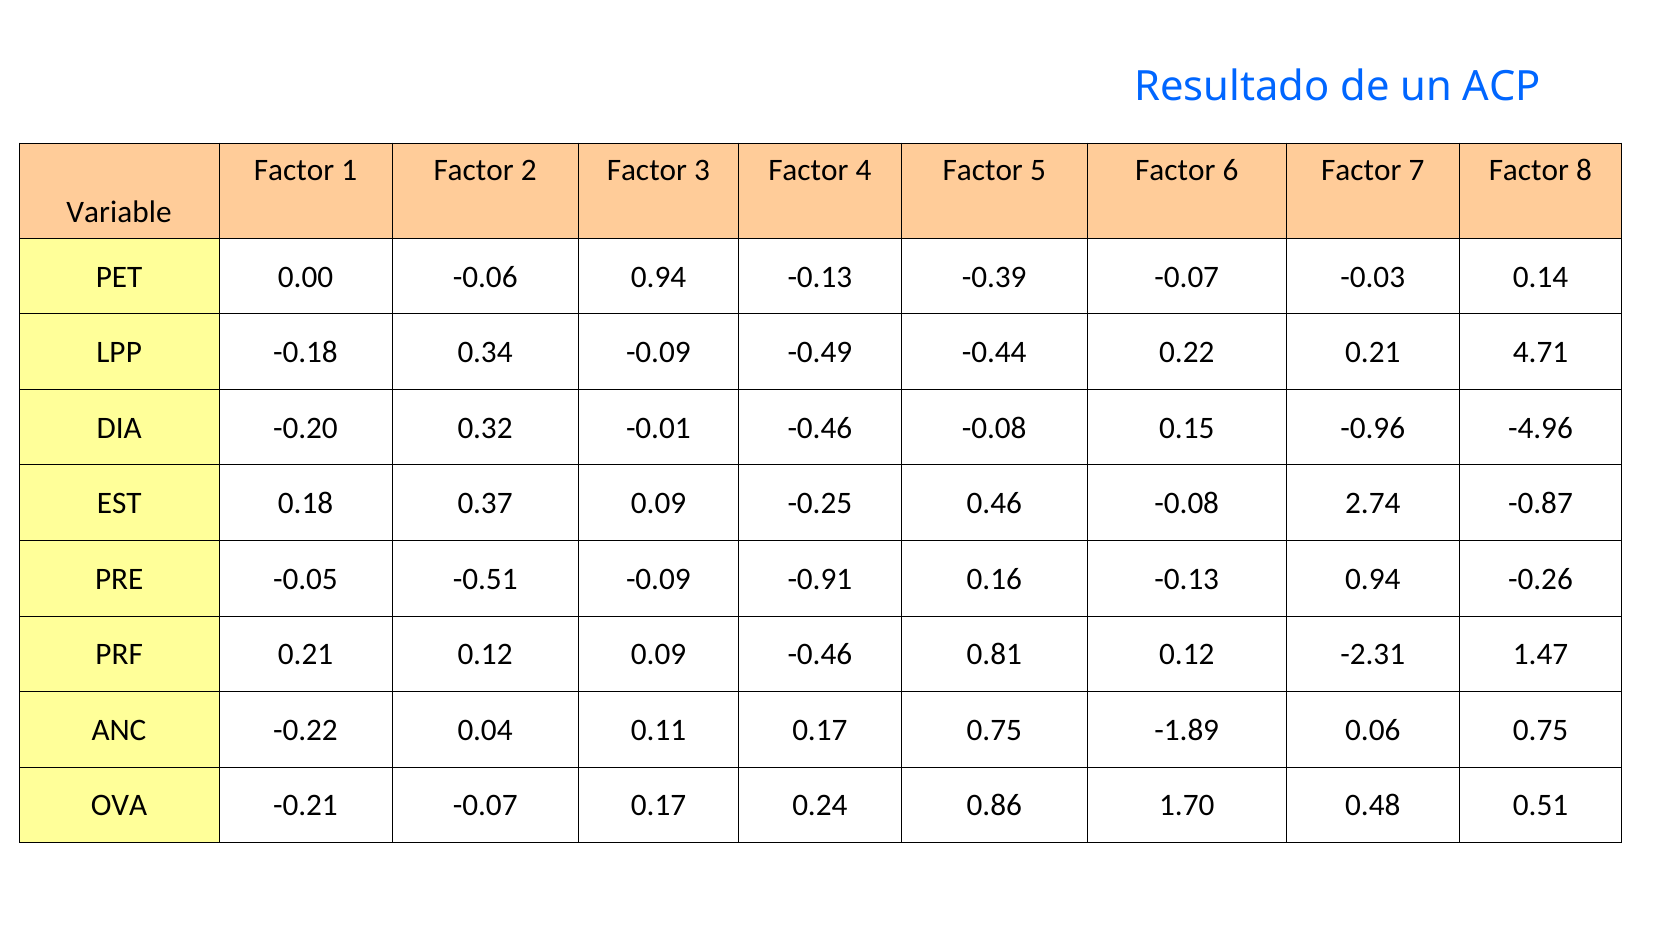

Resultado de un ACP
| Variable | Factor 1 | Factor 2 | Factor 3 | Factor 4 | Factor 5 | Factor 6 | Factor 7 | Factor 8 |
| --- | --- | --- | --- | --- | --- | --- | --- | --- |
| PET | 0.00 | -0.06 | 0.94 | -0.13 | -0.39 | -0.07 | -0.03 | 0.14 |
| LPP | -0.18 | 0.34 | -0.09 | -0.49 | -0.44 | 0.22 | 0.21 | 4.71 |
| DIA | -0.20 | 0.32 | -0.01 | -0.46 | -0.08 | 0.15 | -0.96 | -4.96 |
| EST | 0.18 | 0.37 | 0.09 | -0.25 | 0.46 | -0.08 | 2.74 | -0.87 |
| PRE | -0.05 | -0.51 | -0.09 | -0.91 | 0.16 | -0.13 | 0.94 | -0.26 |
| PRF | 0.21 | 0.12 | 0.09 | -0.46 | 0.81 | 0.12 | -2.31 | 1.47 |
| ANC | -0.22 | 0.04 | 0.11 | 0.17 | 0.75 | -1.89 | 0.06 | 0.75 |
| OVA | -0.21 | -0.07 | 0.17 | 0.24 | 0.86 | 1.70 | 0.48 | 0.51 |